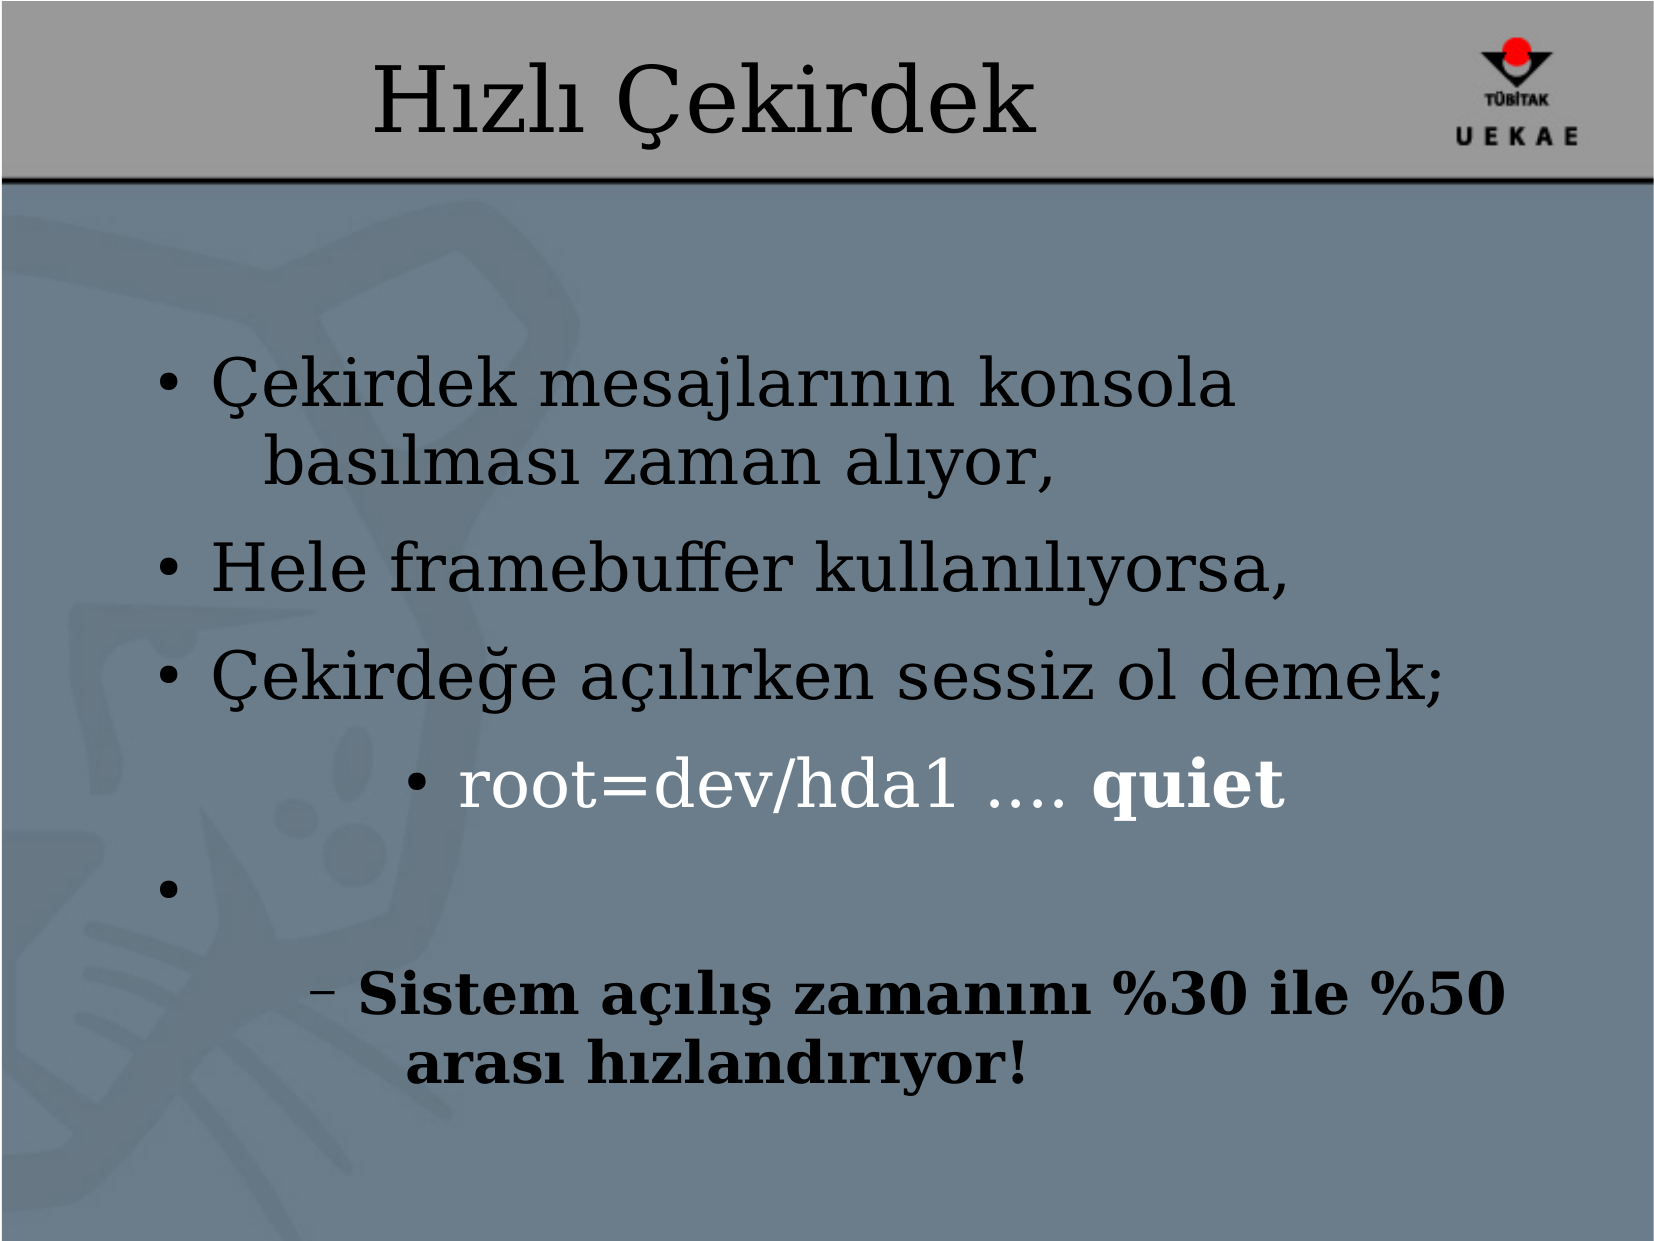

# Hızlı Çekirdek
Çekirdek mesajlarının konsola basılması zaman alıyor,
Hele framebuffer kullanılıyorsa,
Çekirdeğe açılırken sessiz ol demek;
root=dev/hda1 .... quiet
Sistem açılış zamanını %30 ile %50 arası hızlandırıyor!